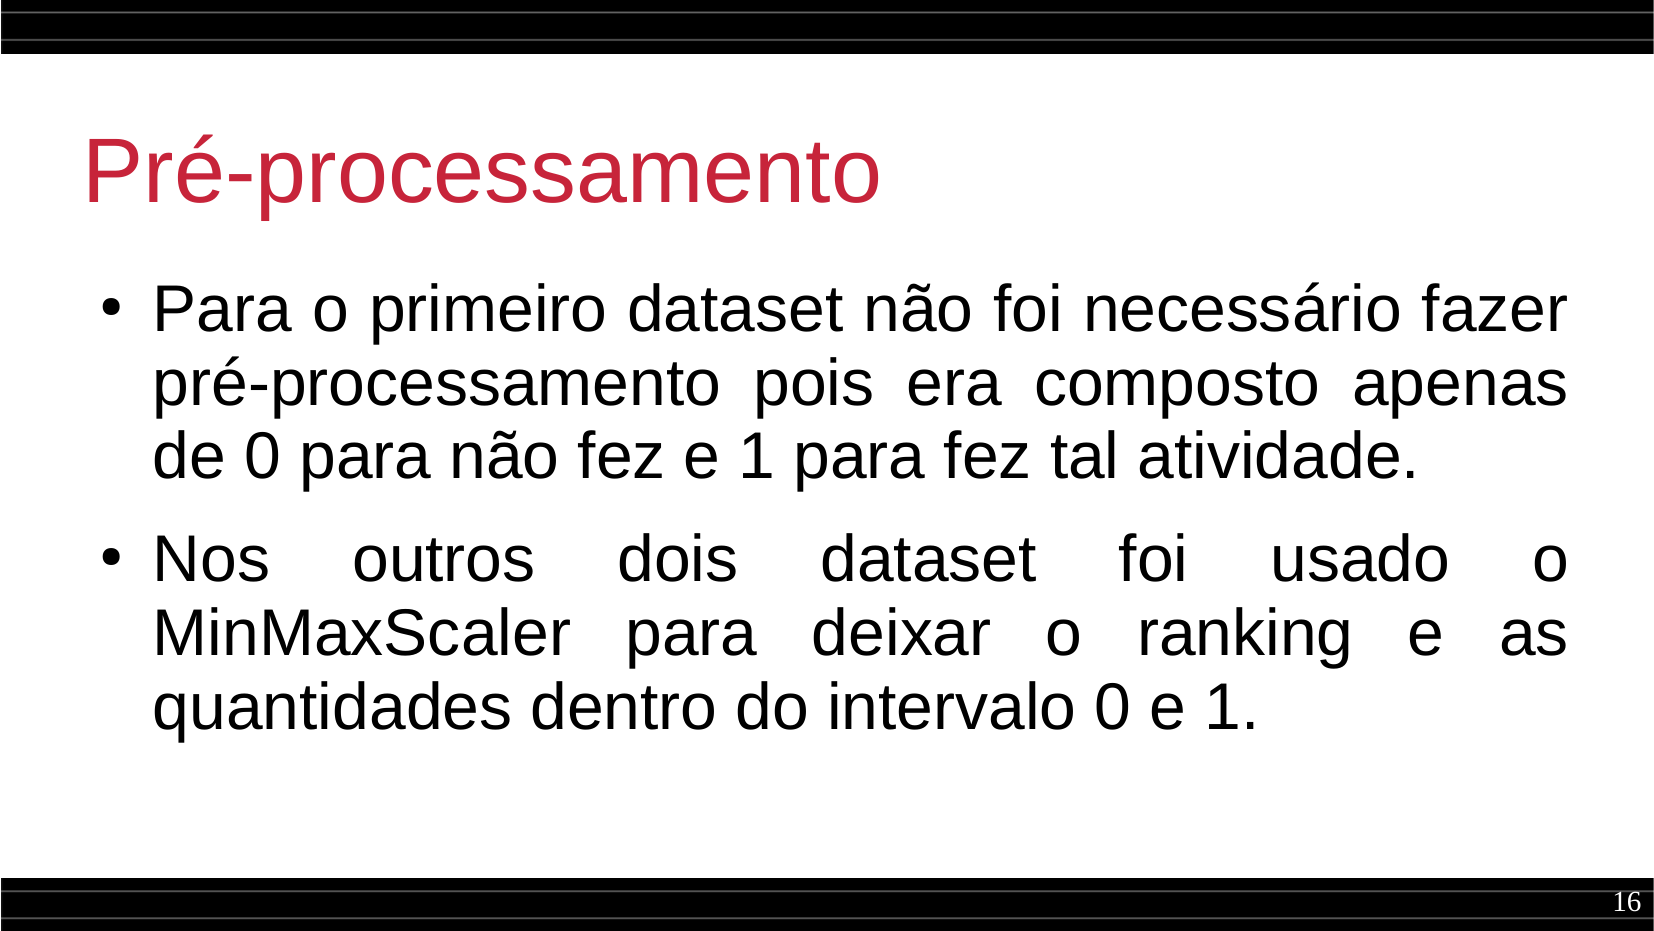

# Pré-processamento
Para o primeiro dataset não foi necessário fazer pré-processamento pois era composto apenas de 0 para não fez e 1 para fez tal atividade.
Nos outros dois dataset foi usado o MinMaxScaler para deixar o ranking e as quantidades dentro do intervalo 0 e 1.